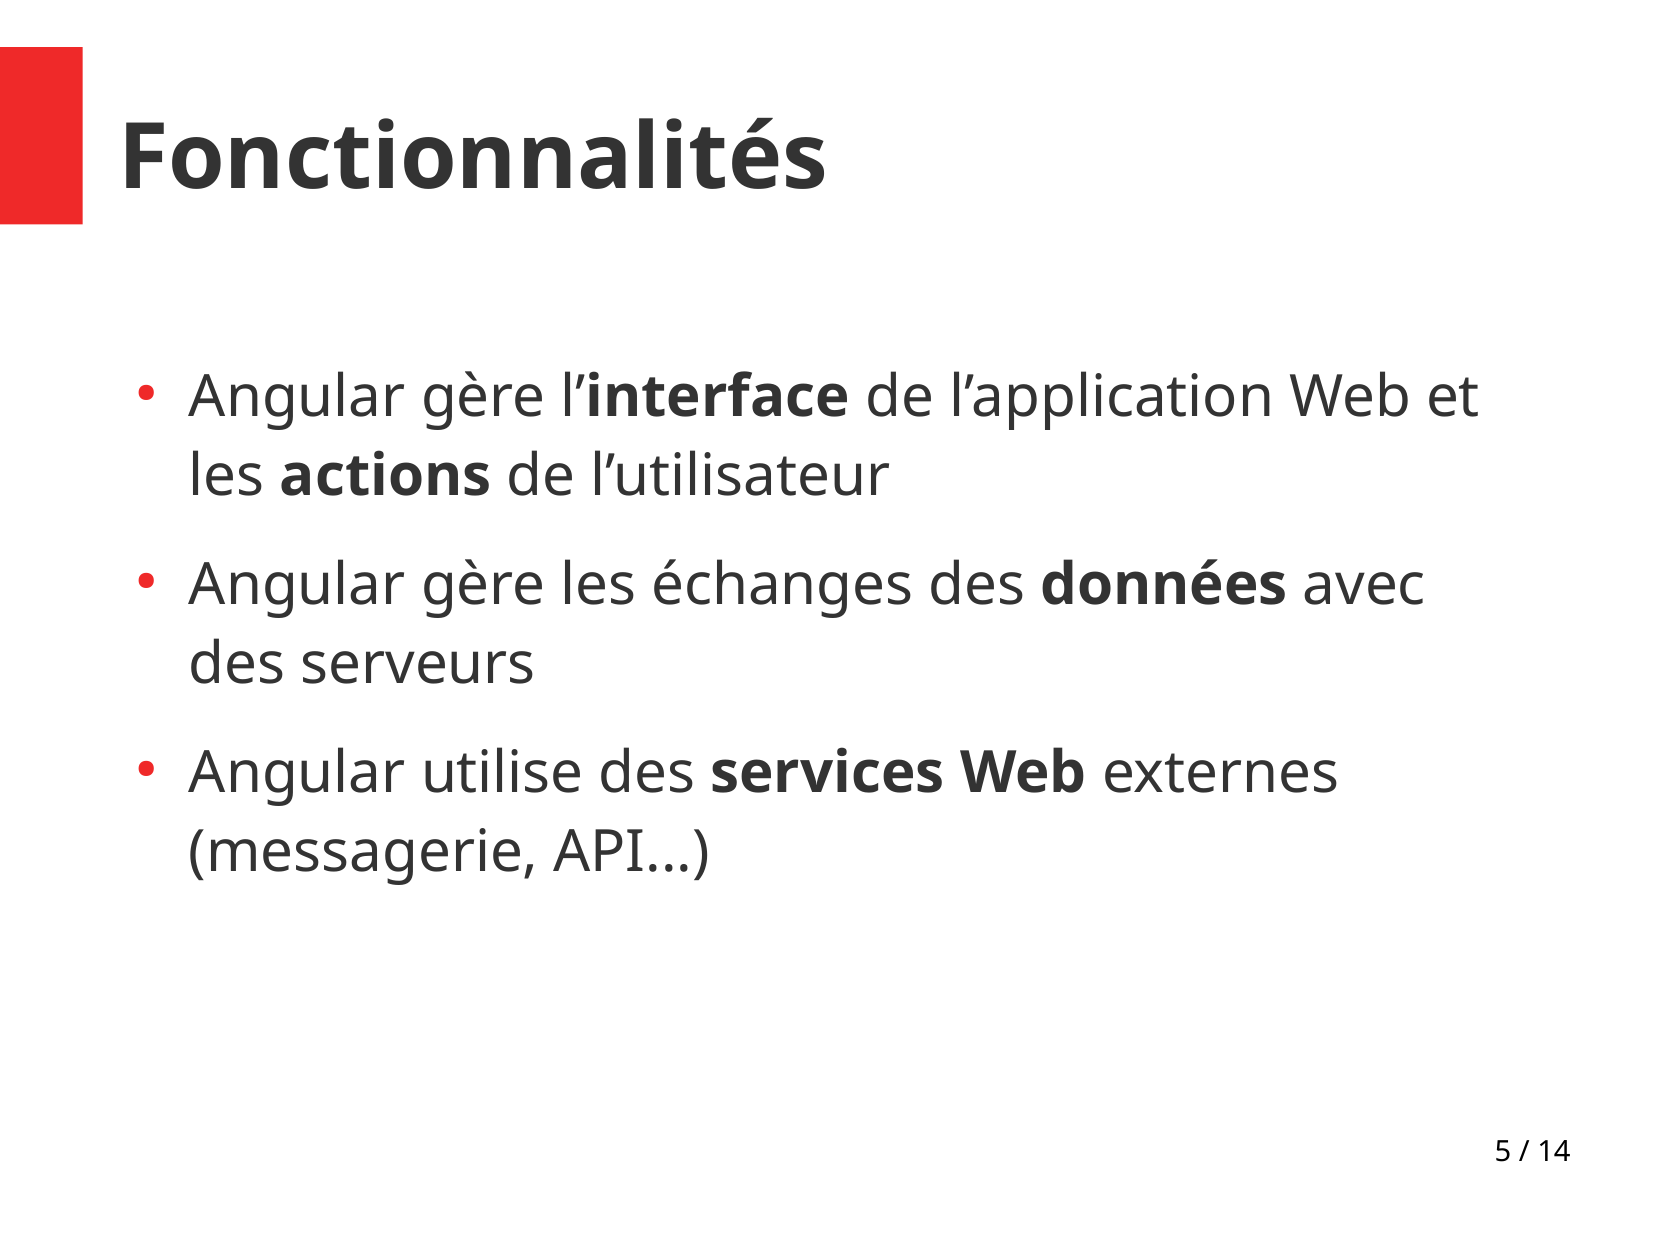

# Fonctionnalités
Angular gère l’interface de l’application Web et les actions de l’utilisateur
Angular gère les échanges des données avec des serveurs
Angular utilise des services Web externes (messagerie, API...)
5